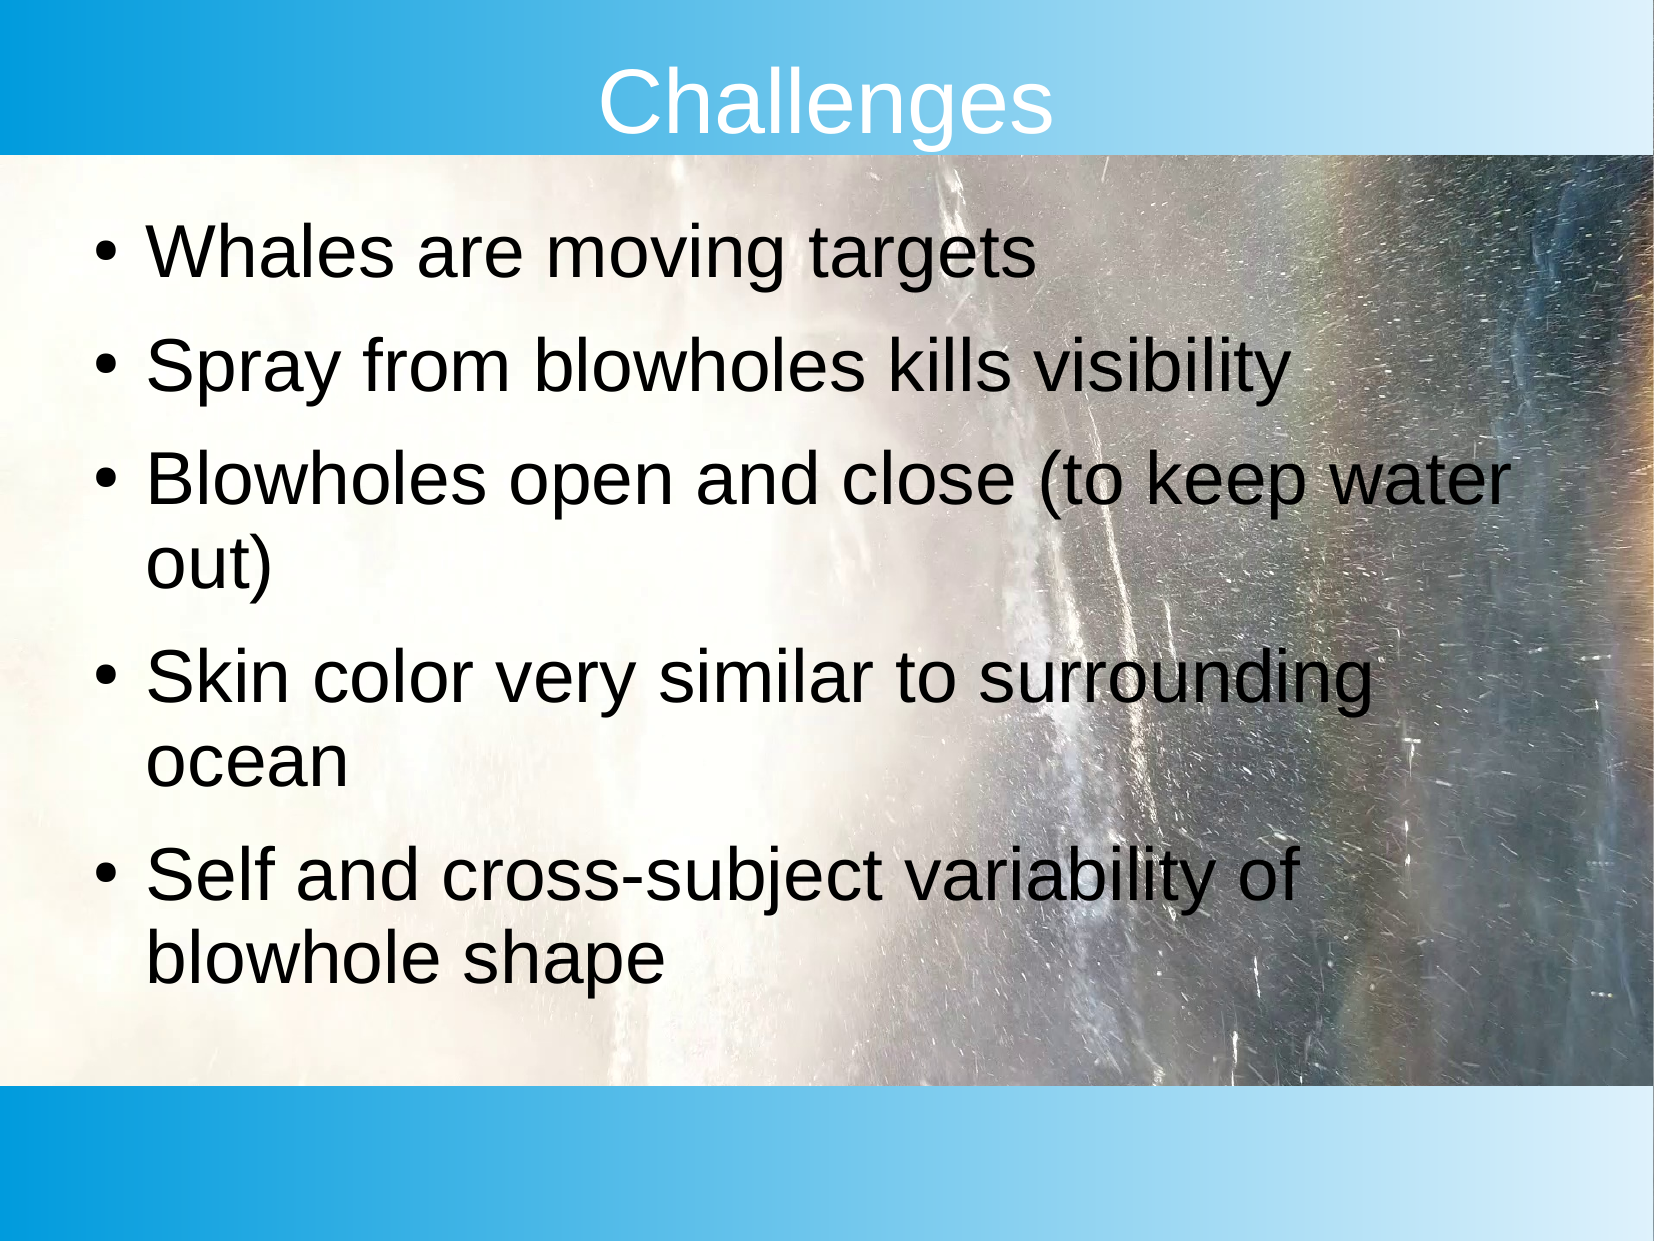

# Challenges
Whales are moving targets
Spray from blowholes kills visibility
Blowholes open and close (to keep water out)
Skin color very similar to surrounding ocean
Self and cross-subject variability of blowhole shape